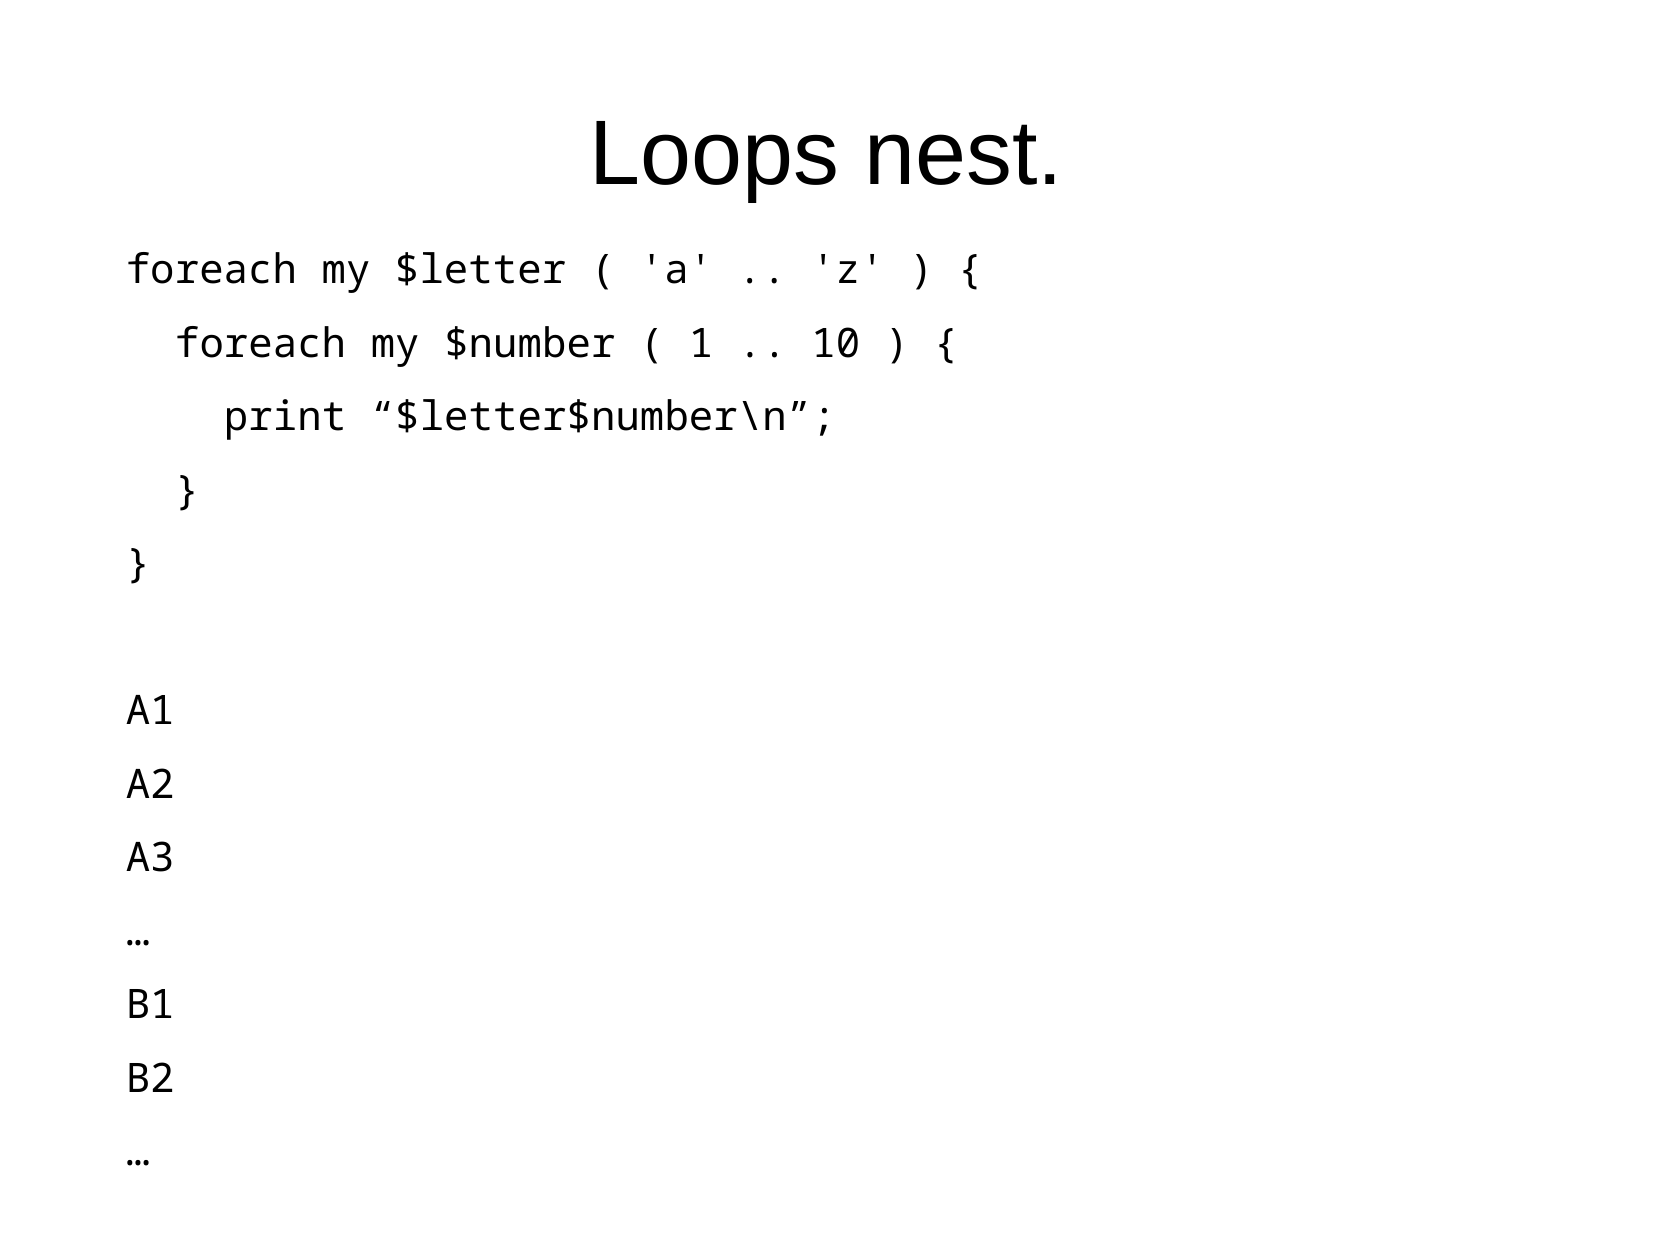

# Loops nest.
foreach my $letter ( 'a' .. 'z' ) {
 foreach my $number ( 1 .. 10 ) {
 print “$letter$number\n”;
 }
}
A1
A2
A3
…
B1
B2
…